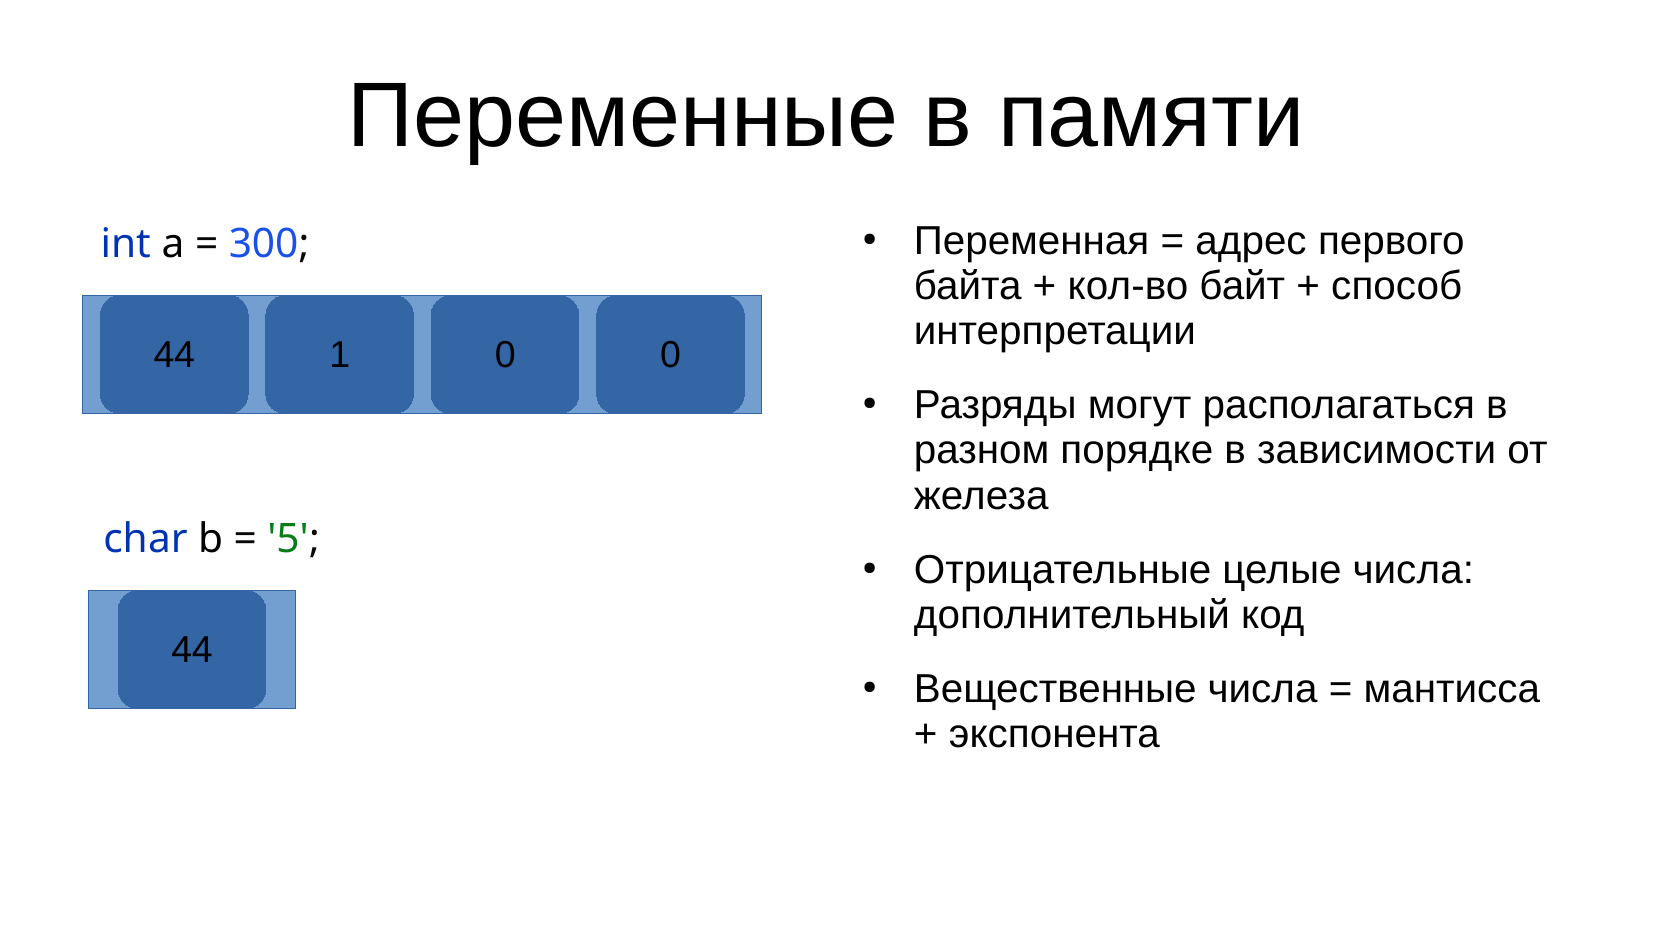

# Переменные в памяти
int a = 300;
Переменная = адрес первого байта + кол-во байт + способ интерпретации
Разряды могут располагаться в разном порядке в зависимости от железа
Отрицательные целые числа: дополнительный код
Вещественные числа = мантисса + экспонента
44
1
0
0
char b = '5';
44